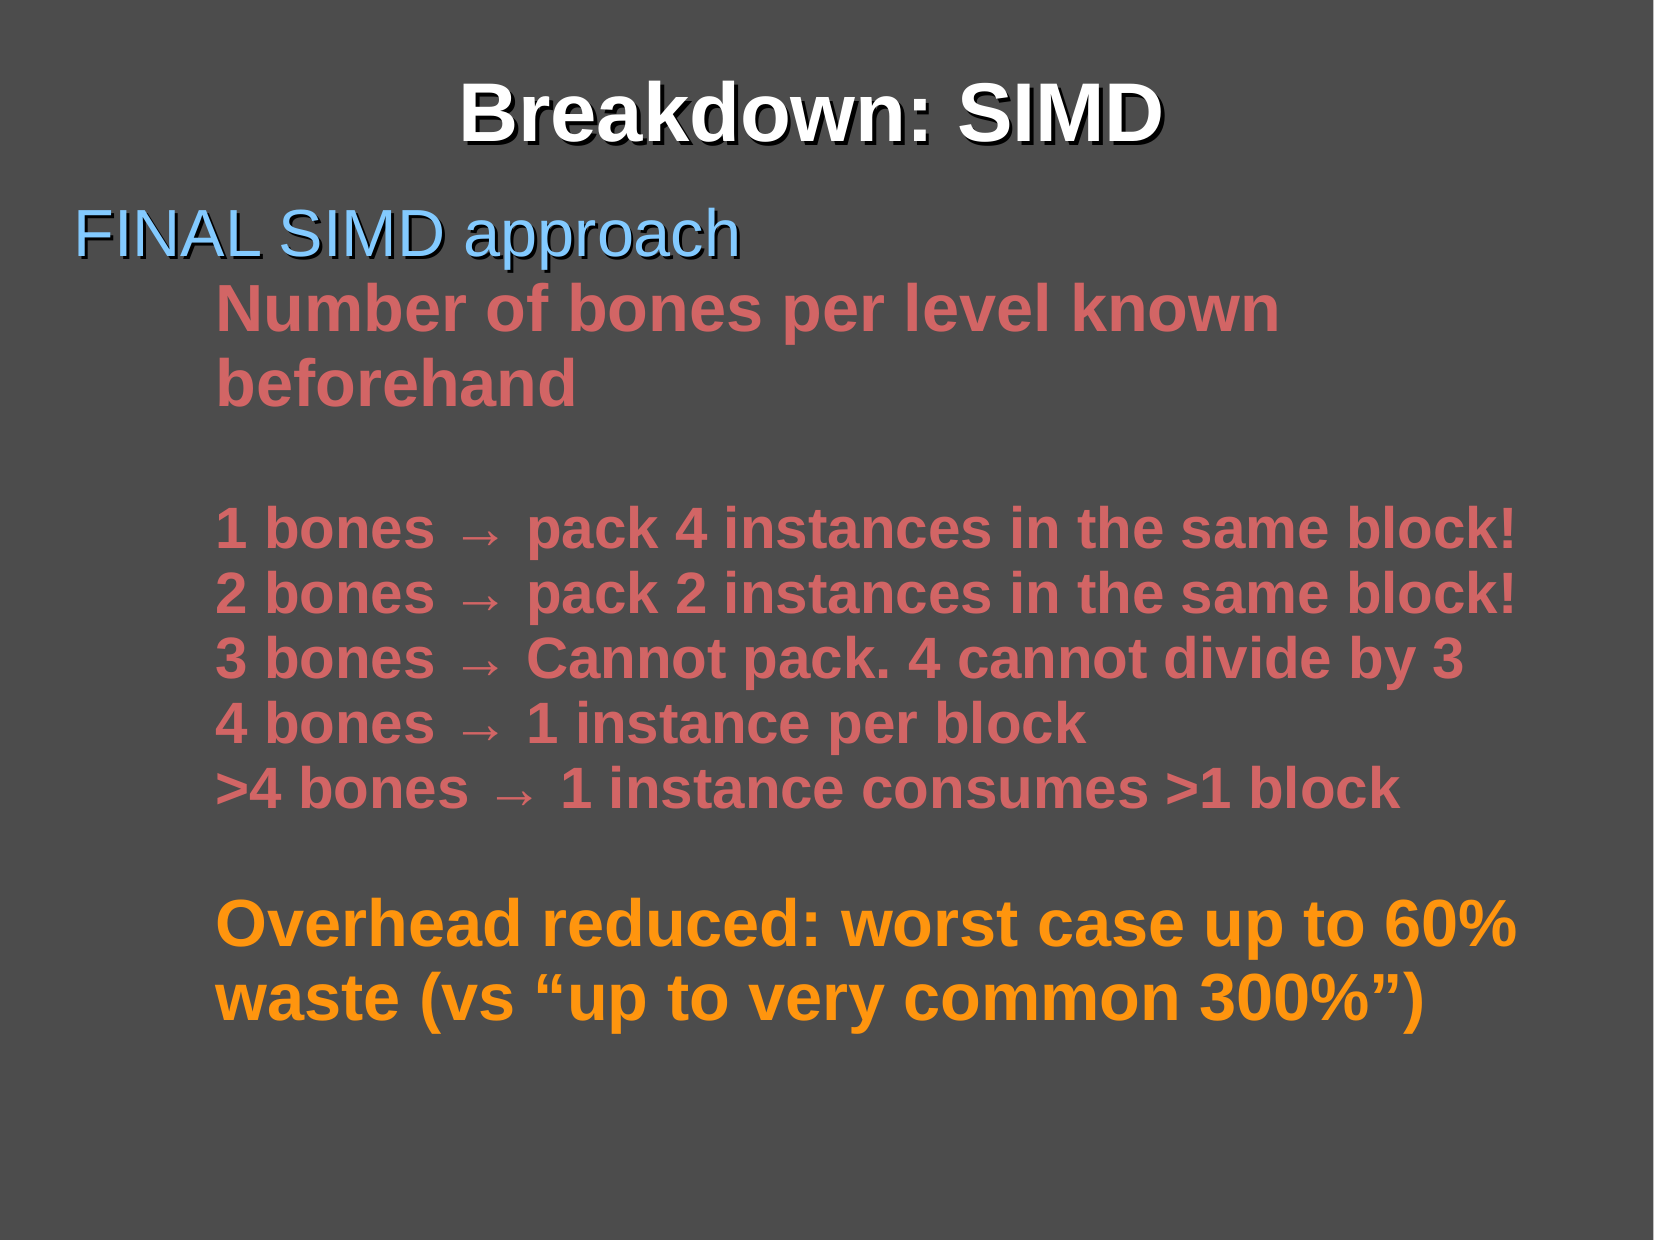

Breakdown: SIMD
FINAL SIMD approach
Number of bones per level known beforehand
1 bones → pack 4 instances in the same block!
2 bones → pack 2 instances in the same block!
3 bones → Cannot pack. 4 cannot divide by 3
4 bones → 1 instance per block
>4 bones → 1 instance consumes >1 block
Overhead reduced: worst case up to 60% waste (vs “up to very common 300%”)